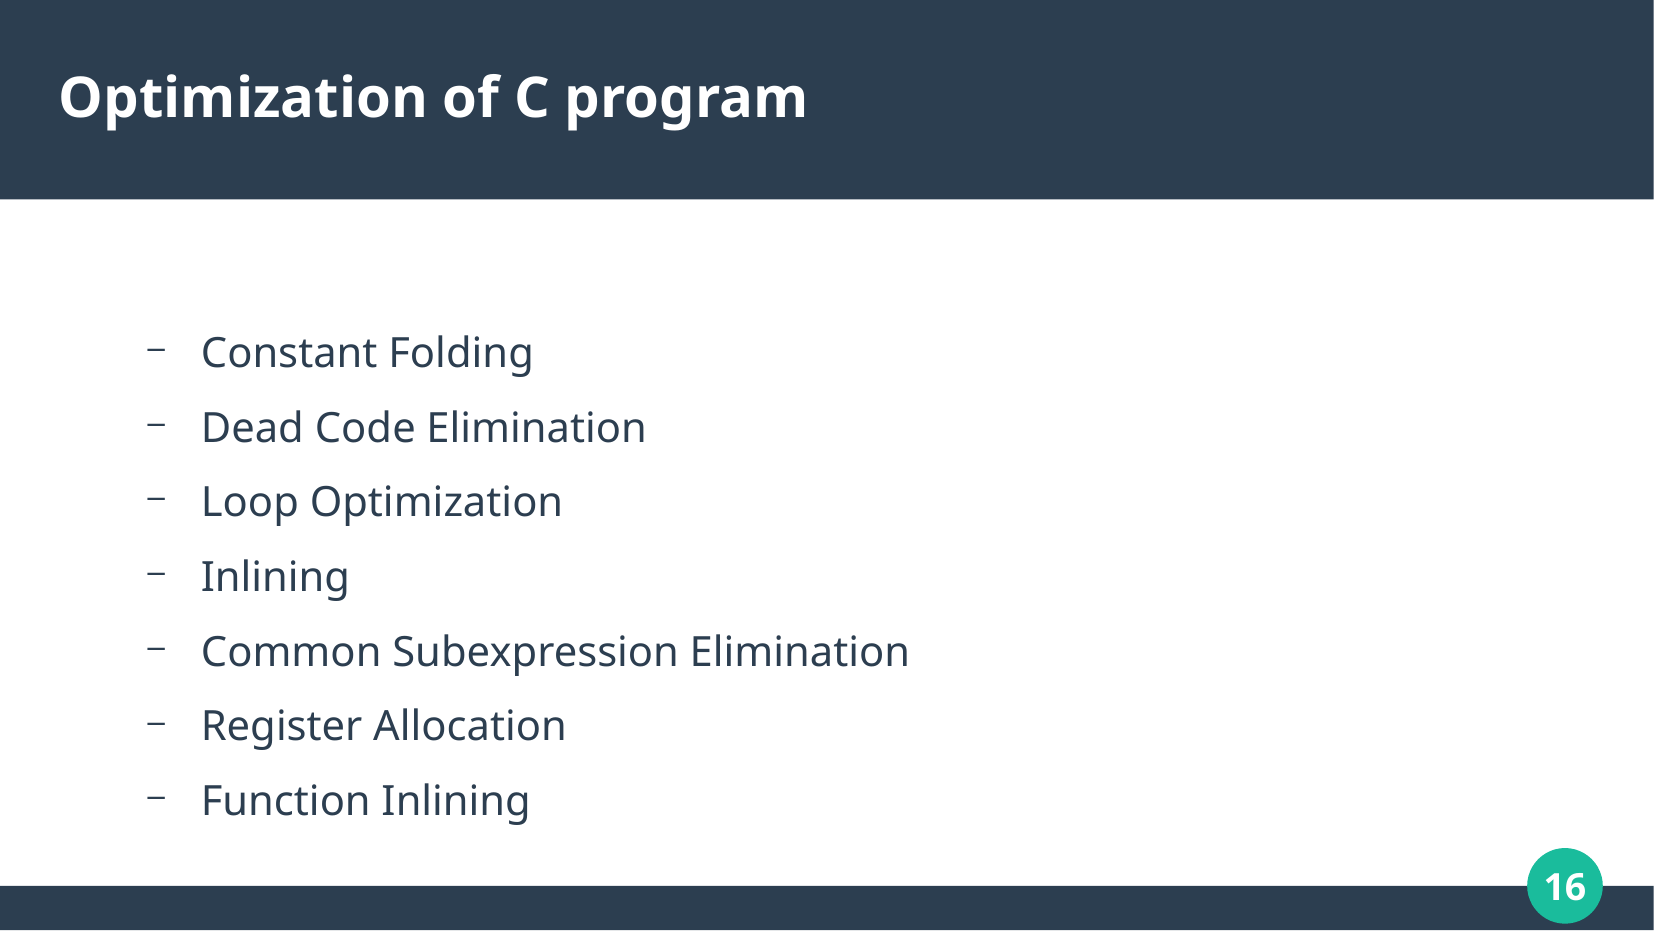

# Optimization of C program
Constant Folding
Dead Code Elimination
Loop Optimization
Inlining
Common Subexpression Elimination
Register Allocation
Function Inlining